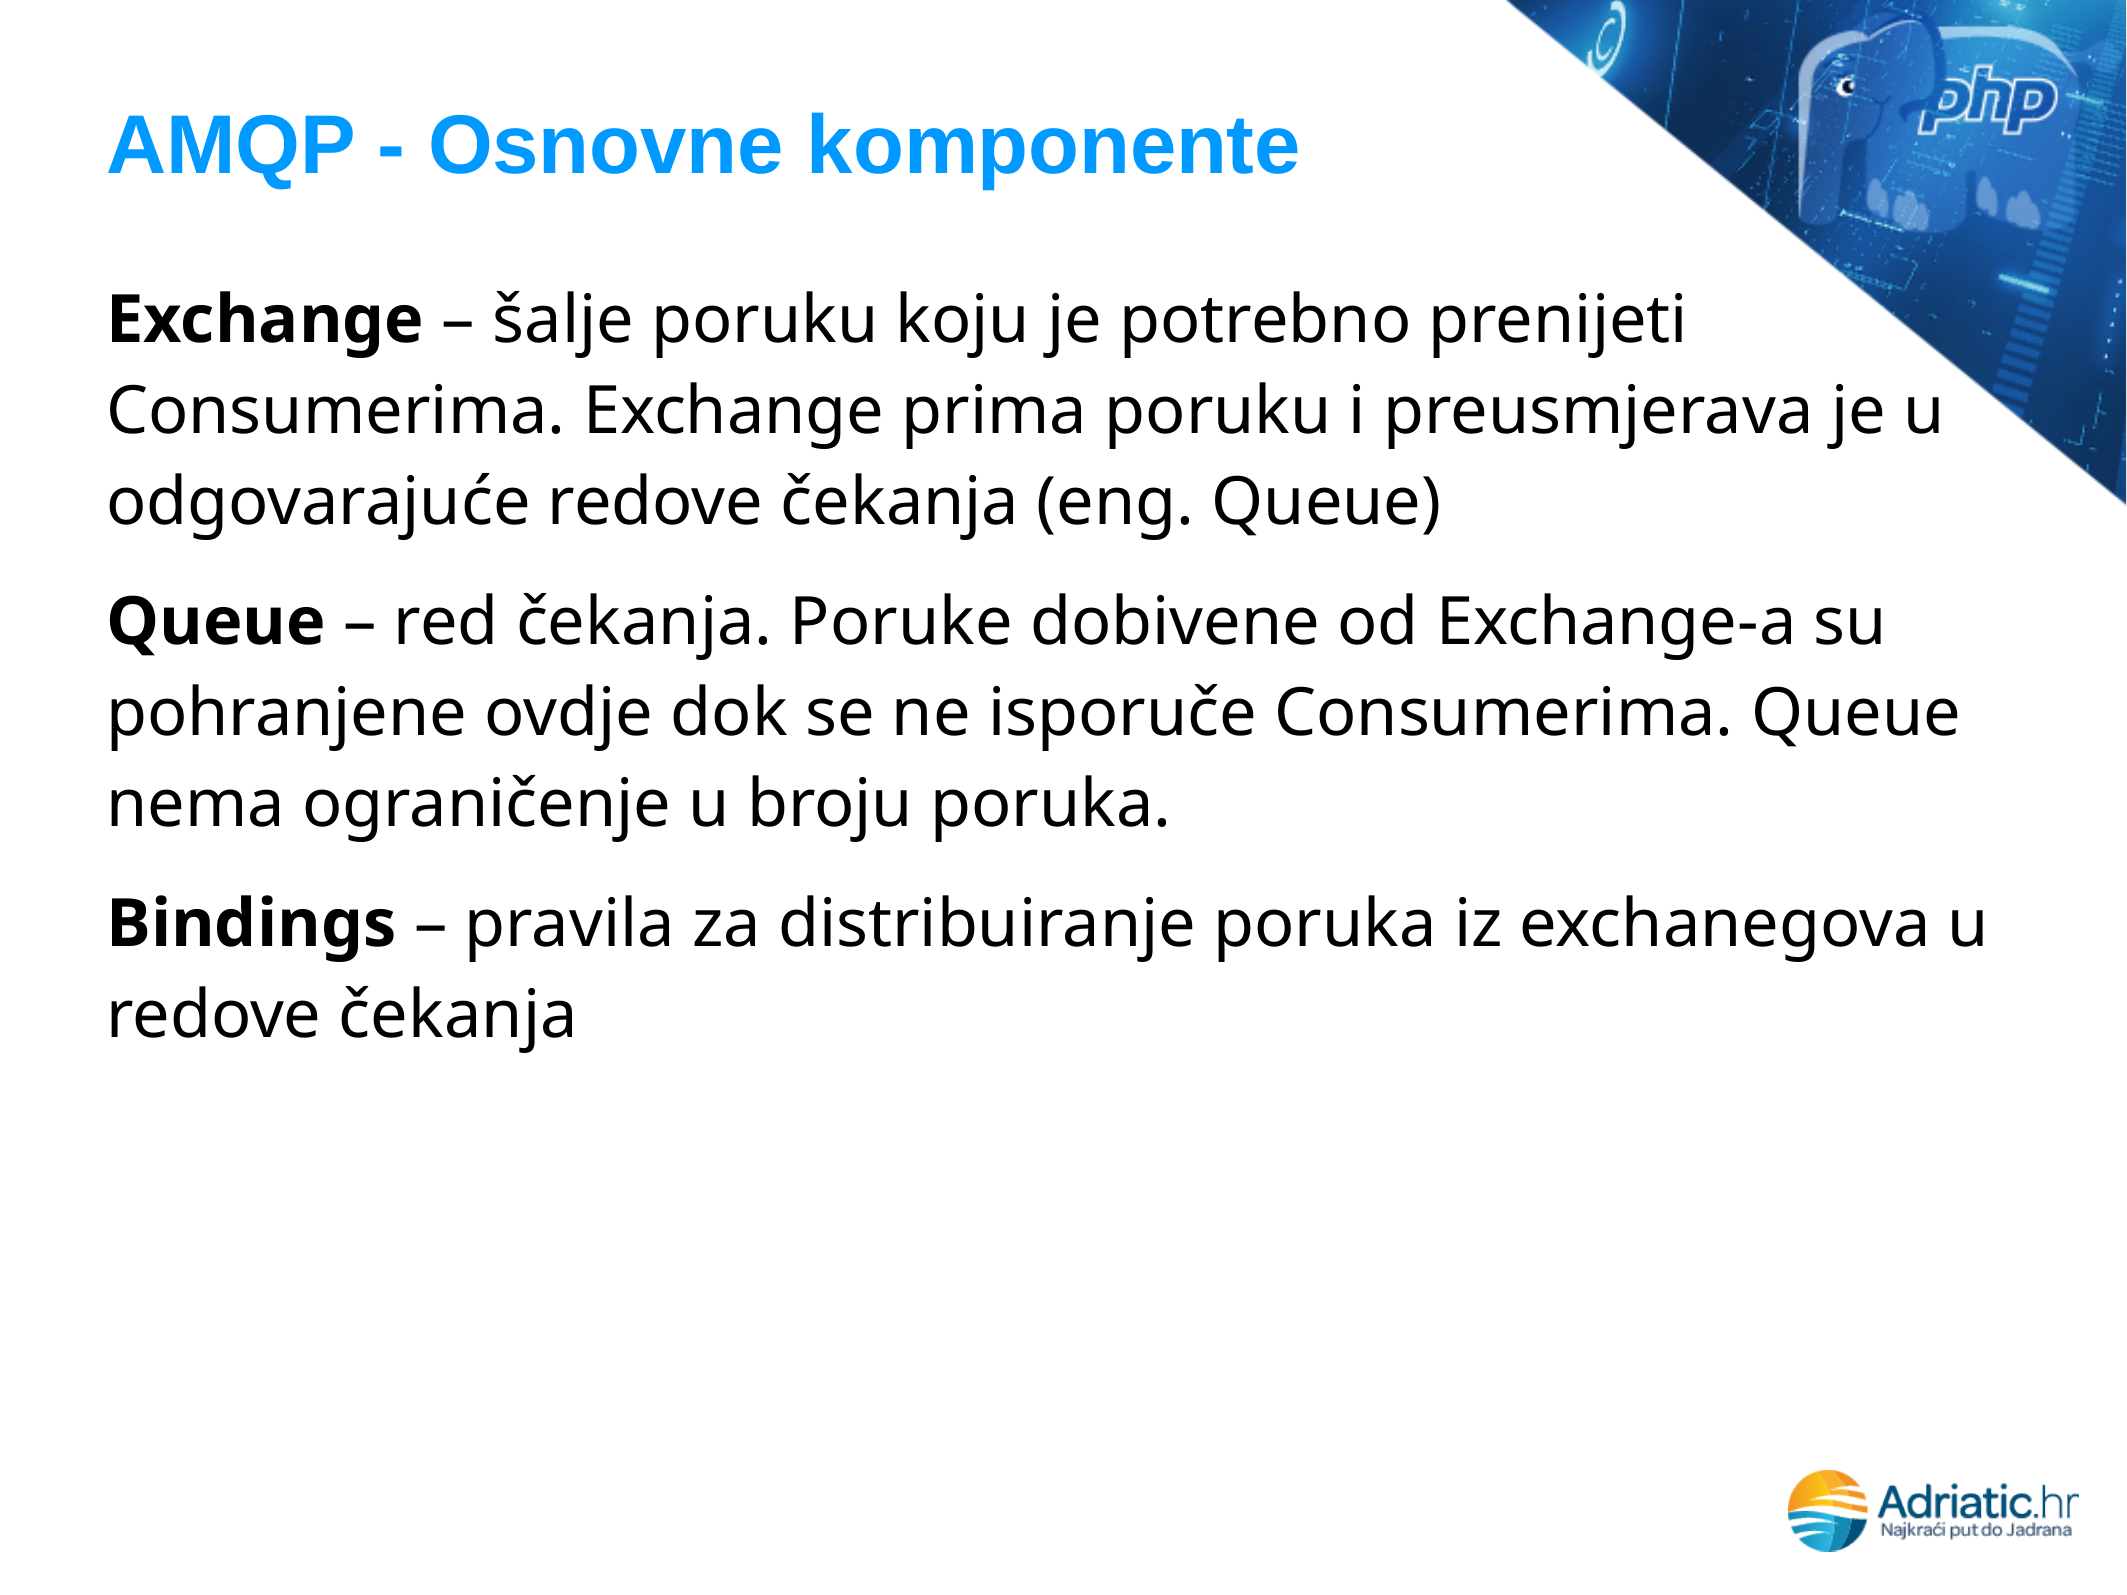

# AMQP - Osnovne komponente
Exchange – šalje poruku koju je potrebno prenijeti Consumerima. Exchange prima poruku i preusmjerava je u odgovarajuće redove čekanja (eng. Queue)
Queue – red čekanja. Poruke dobivene od Exchange-a su pohranjene ovdje dok se ne isporuče Consumerima. Queue nema ograničenje u broju poruka.
Bindings – pravila za distribuiranje poruka iz exchanegova u redove čekanja